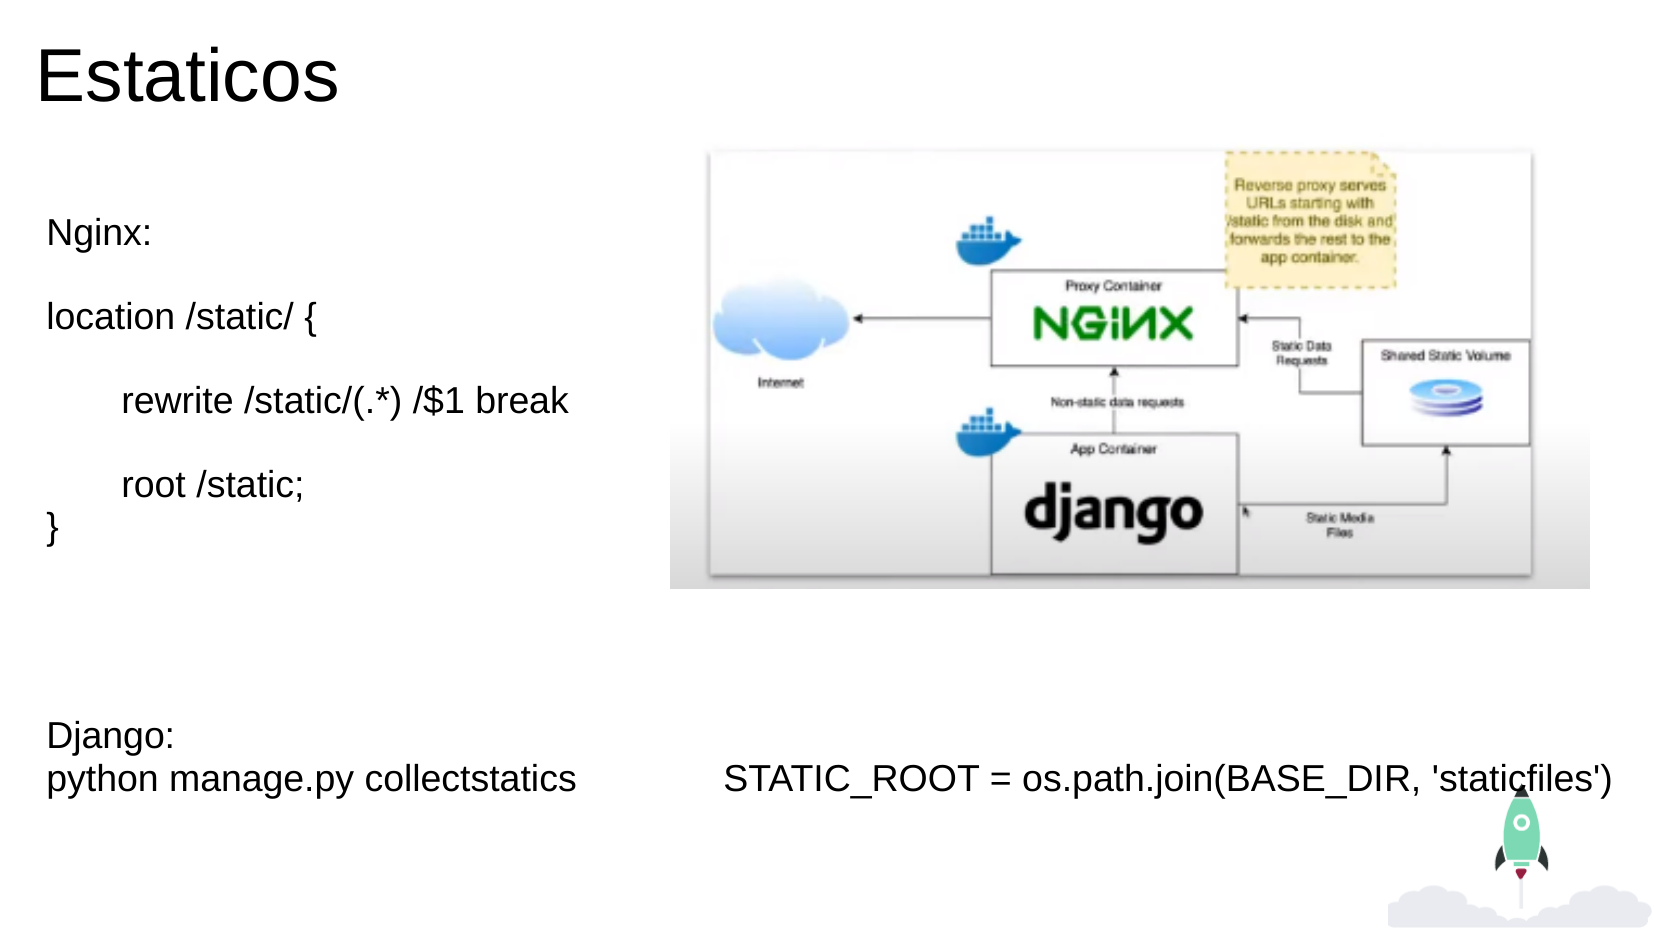

Estaticos
Nginx:
location /static/ {
	rewrite /static/(.*) /$1 break
	root /static;
}
Django:
python manage.py collectstatics STATIC_ROOT = os.path.join(BASE_DIR, 'staticfiles')